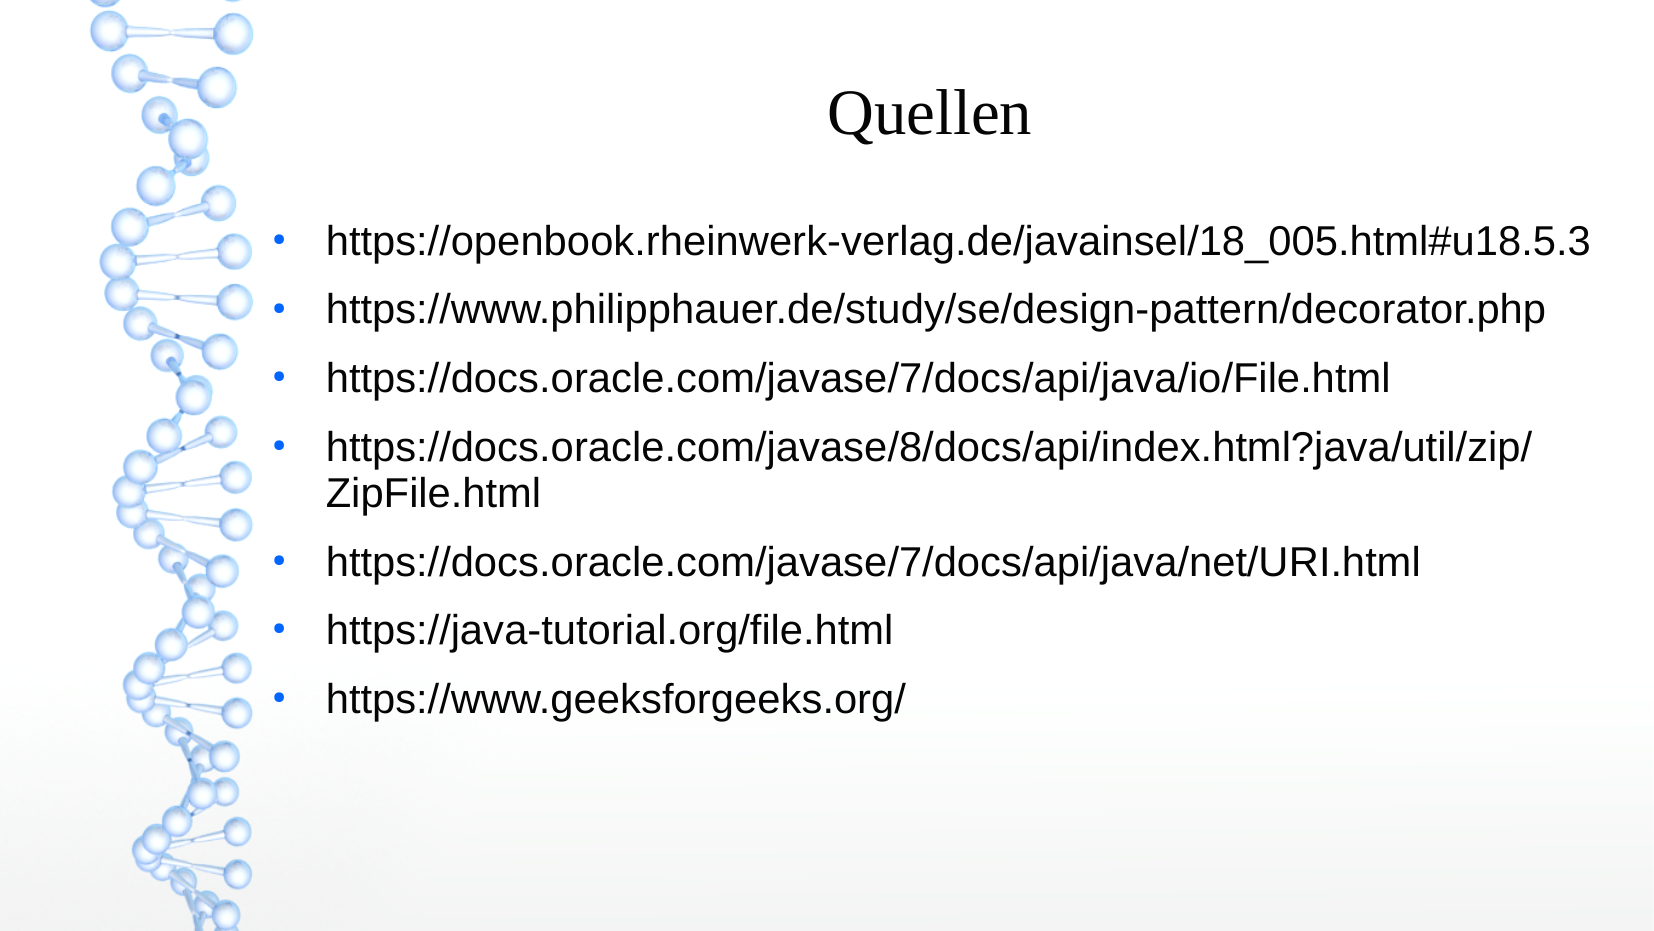

# Quellen
https://openbook.rheinwerk-verlag.de/javainsel/18_005.html#u18.5.3
https://www.philipphauer.de/study/se/design-pattern/decorator.php
https://docs.oracle.com/javase/7/docs/api/java/io/File.html
https://docs.oracle.com/javase/8/docs/api/index.html?java/util/zip/ZipFile.html
https://docs.oracle.com/javase/7/docs/api/java/net/URI.html
https://java-tutorial.org/file.html
https://www.geeksforgeeks.org/